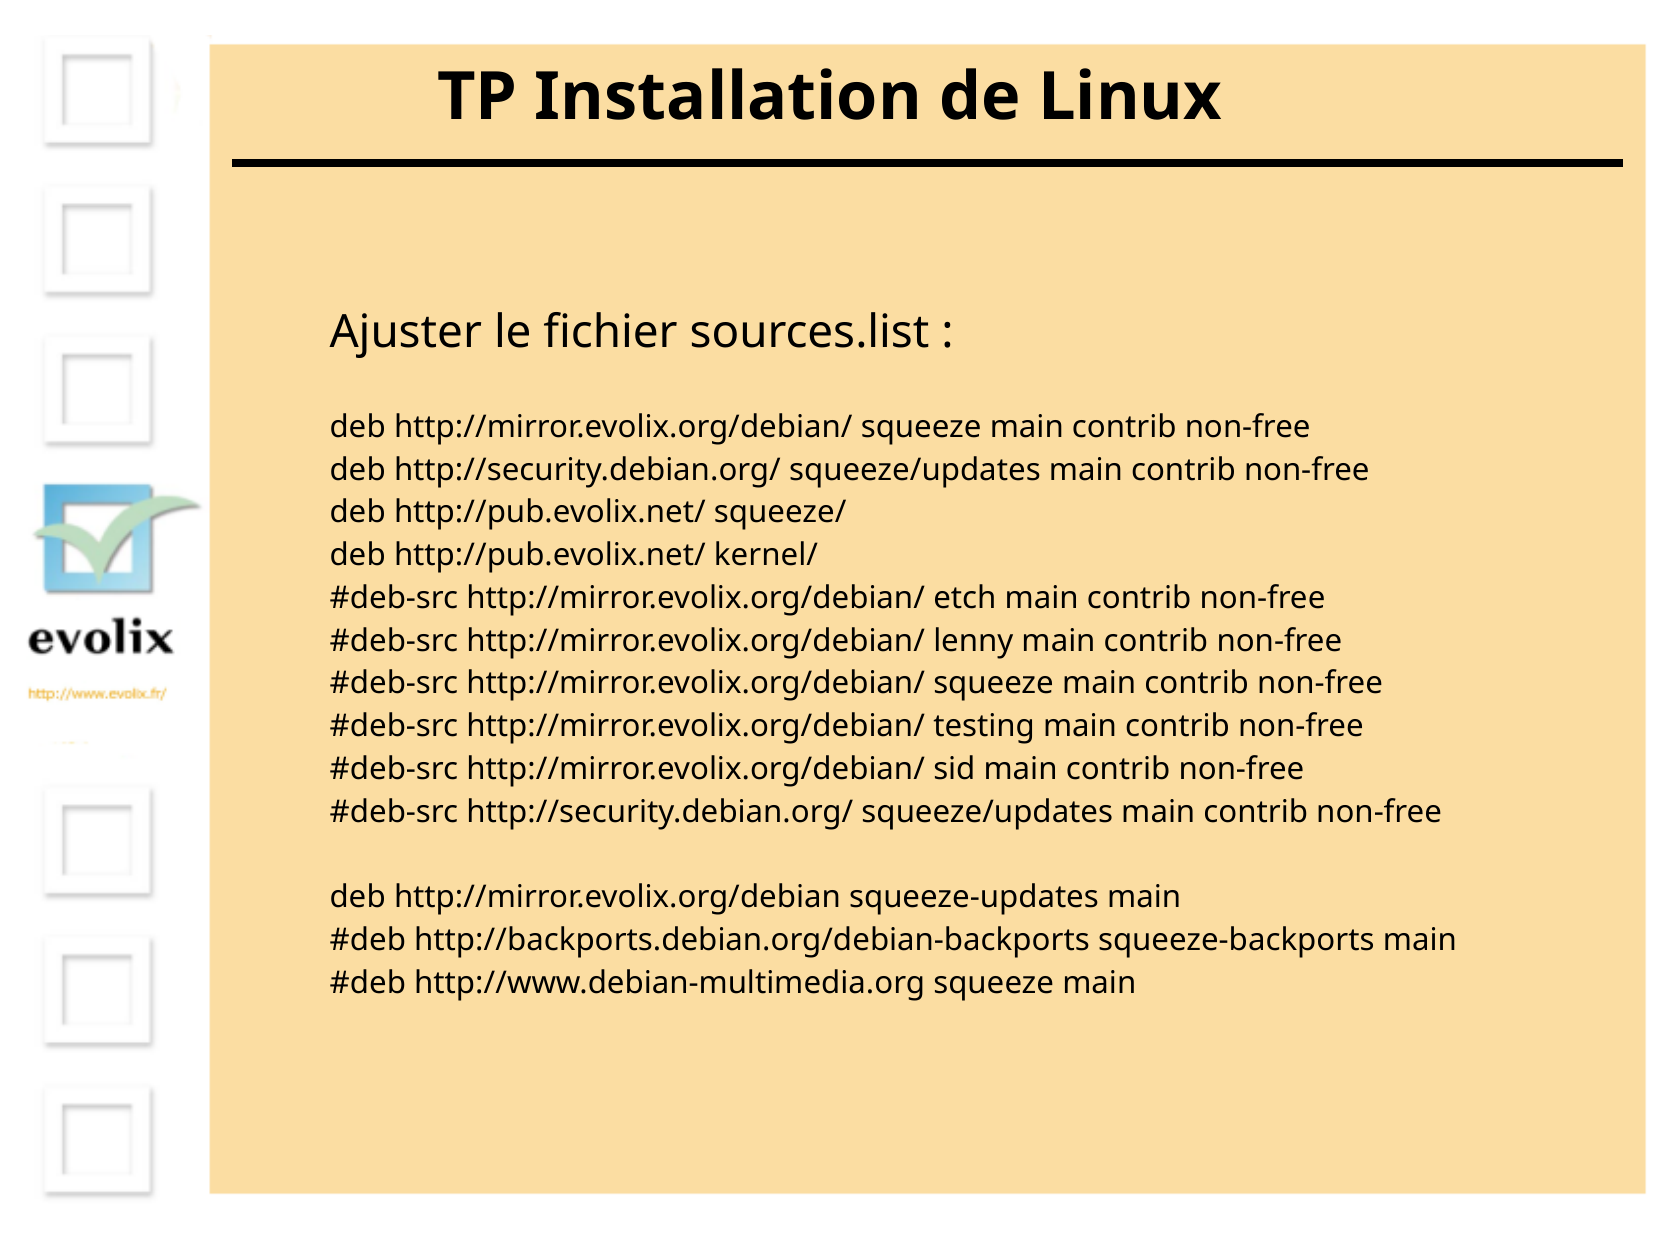

# TP Installation de Linux
Ajuster le fichier sources.list :
deb http://mirror.evolix.org/debian/ squeeze main contrib non-free
deb http://security.debian.org/ squeeze/updates main contrib non-free
deb http://pub.evolix.net/ squeeze/
deb http://pub.evolix.net/ kernel/
#deb-src http://mirror.evolix.org/debian/ etch main contrib non-free
#deb-src http://mirror.evolix.org/debian/ lenny main contrib non-free
#deb-src http://mirror.evolix.org/debian/ squeeze main contrib non-free
#deb-src http://mirror.evolix.org/debian/ testing main contrib non-free
#deb-src http://mirror.evolix.org/debian/ sid main contrib non-free
#deb-src http://security.debian.org/ squeeze/updates main contrib non-free
deb http://mirror.evolix.org/debian squeeze-updates main
#deb http://backports.debian.org/debian-backports squeeze-backports main
#deb http://www.debian-multimedia.org squeeze main